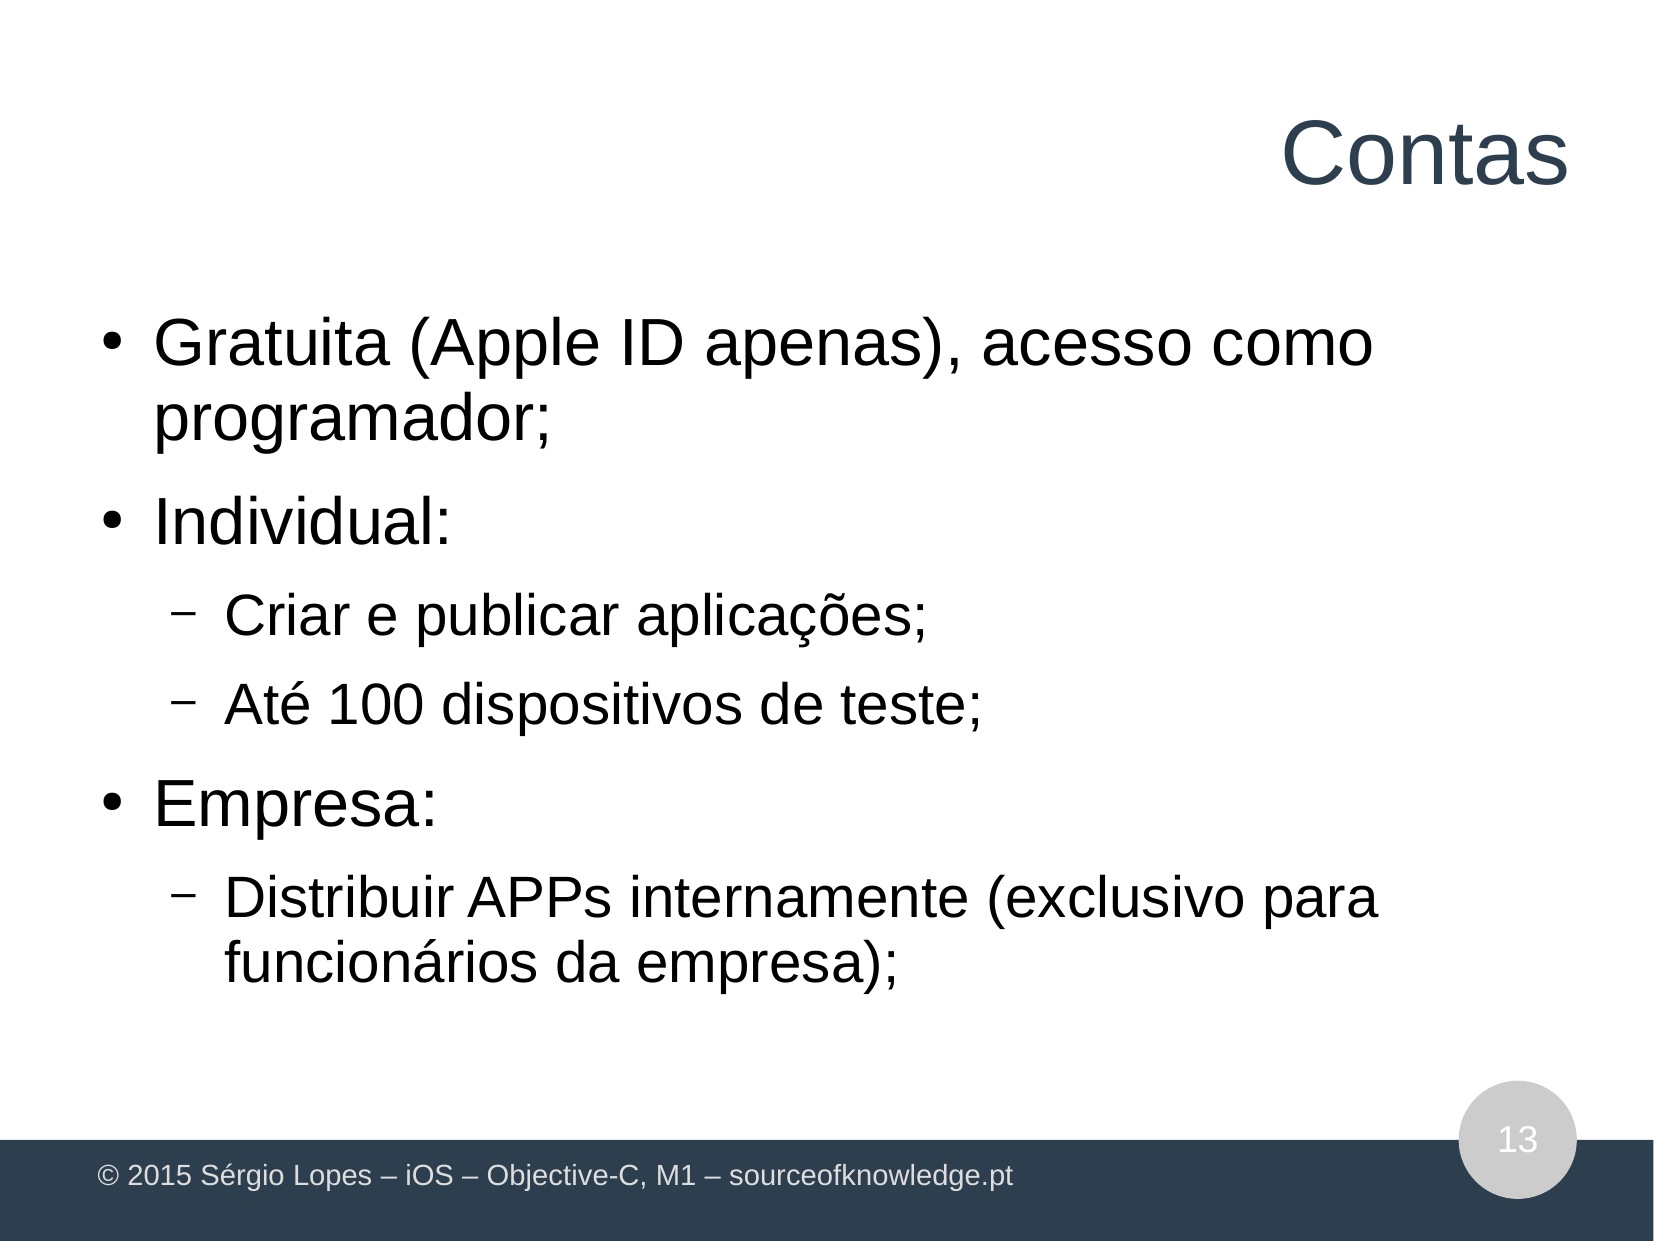

# Contas
Gratuita (Apple ID apenas), acesso como programador;
Individual:
Criar e publicar aplicações;
Até 100 dispositivos de teste;
Empresa:
Distribuir APPs internamente (exclusivo para funcionários da empresa);
13
© 2015 Sérgio Lopes – iOS – Objective-C, M1 – sourceofknowledge.pt